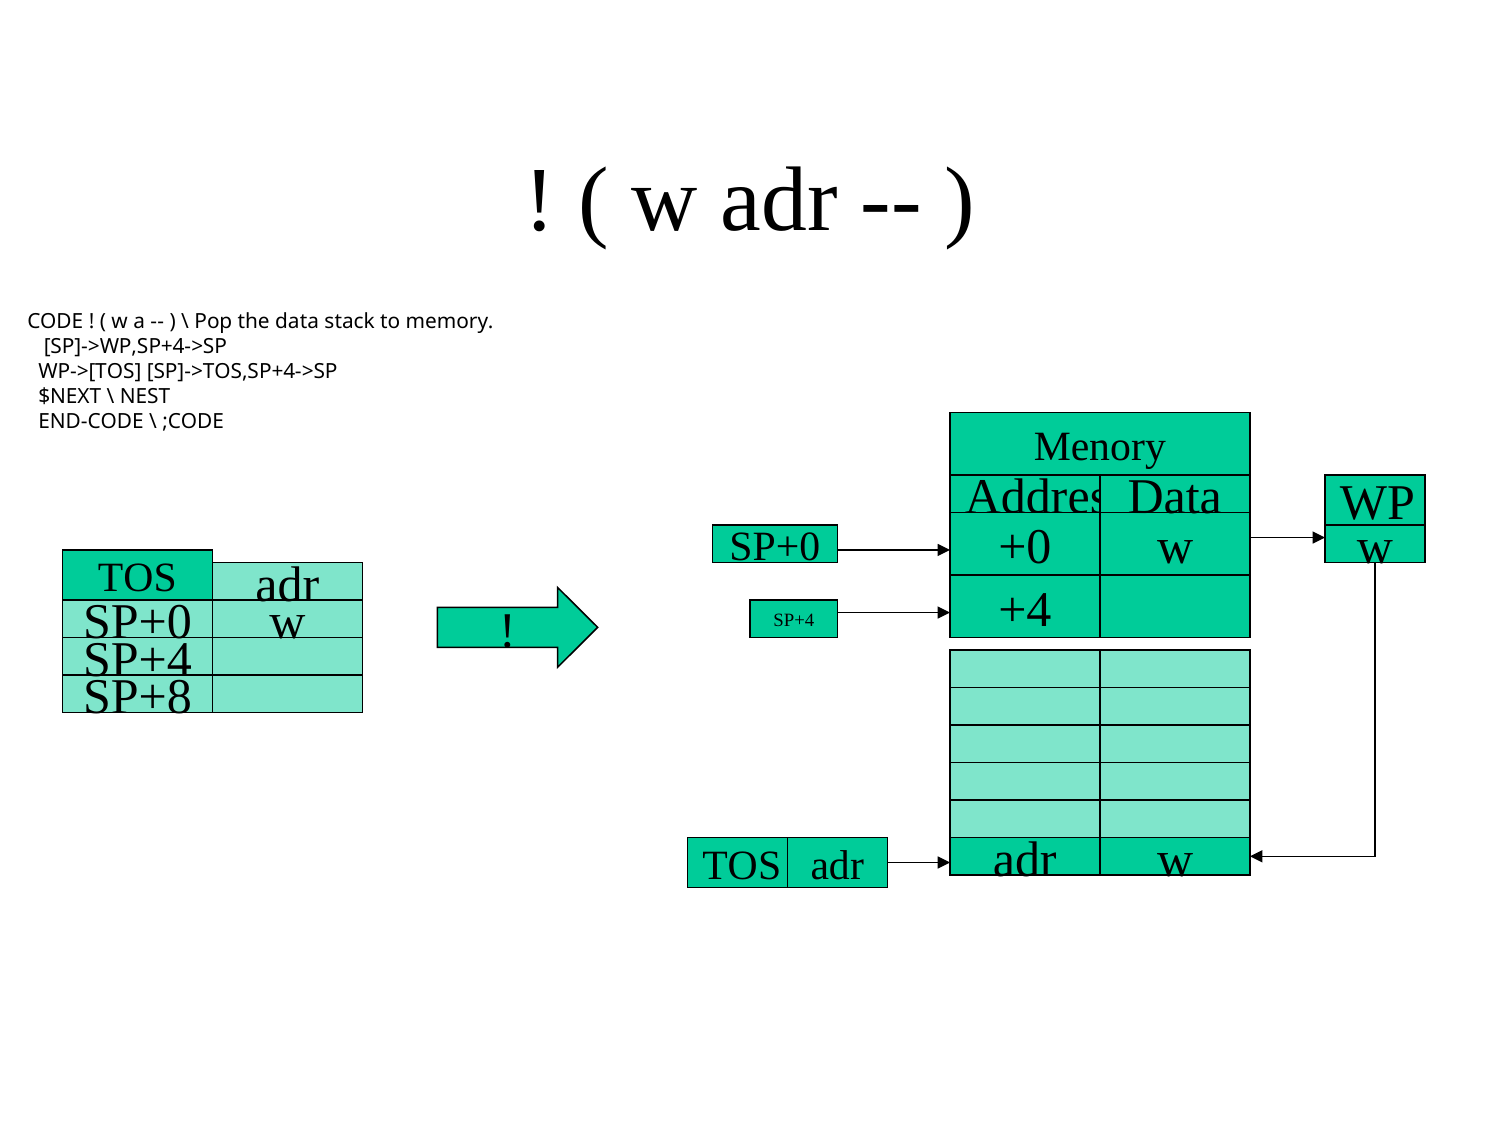

# ! ( w adr -- )
CODE ! ( w a -- ) \ Pop the data stack to memory.
 [SP]->WP,SP+4->SP
 WP->[TOS] [SP]->TOS,SP+4->SP
 $NEXT \ NEST
 END-CODE \ ;CODE
Menory
Address
Data
WP
+0
w
SP+0
w
TOS
adr
+4
!
SP+0
w
SP+4
SP+4
SP+8
TOS
adr
adr
w